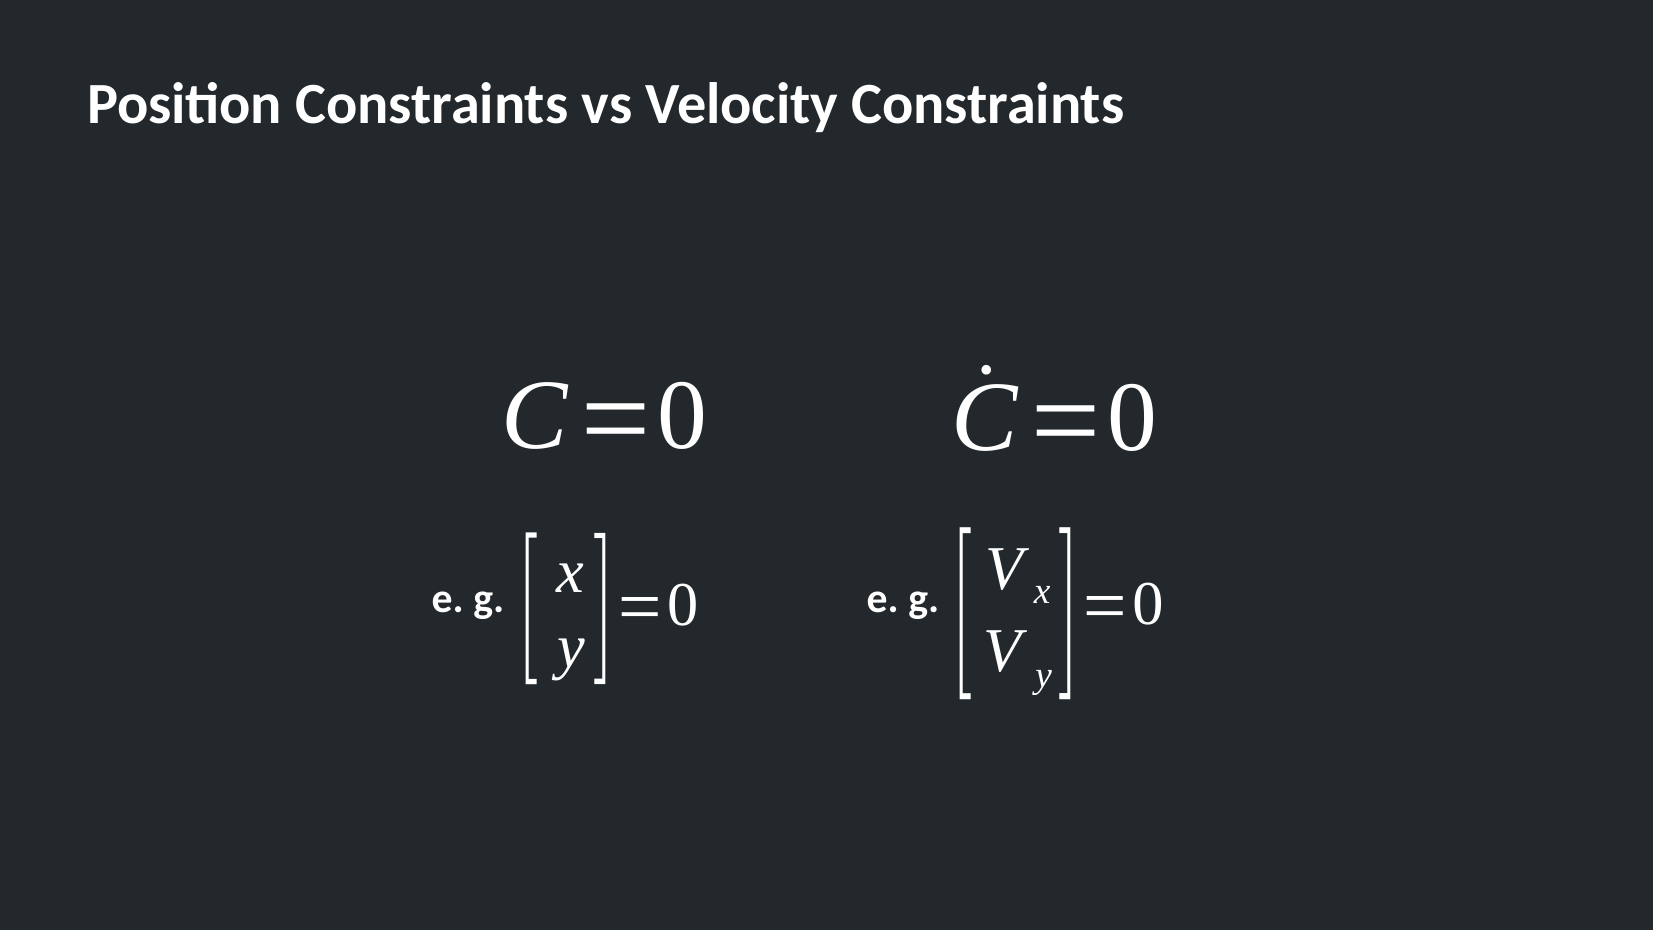

Position Constraints vs Velocity Constraints
e. g.
e. g.